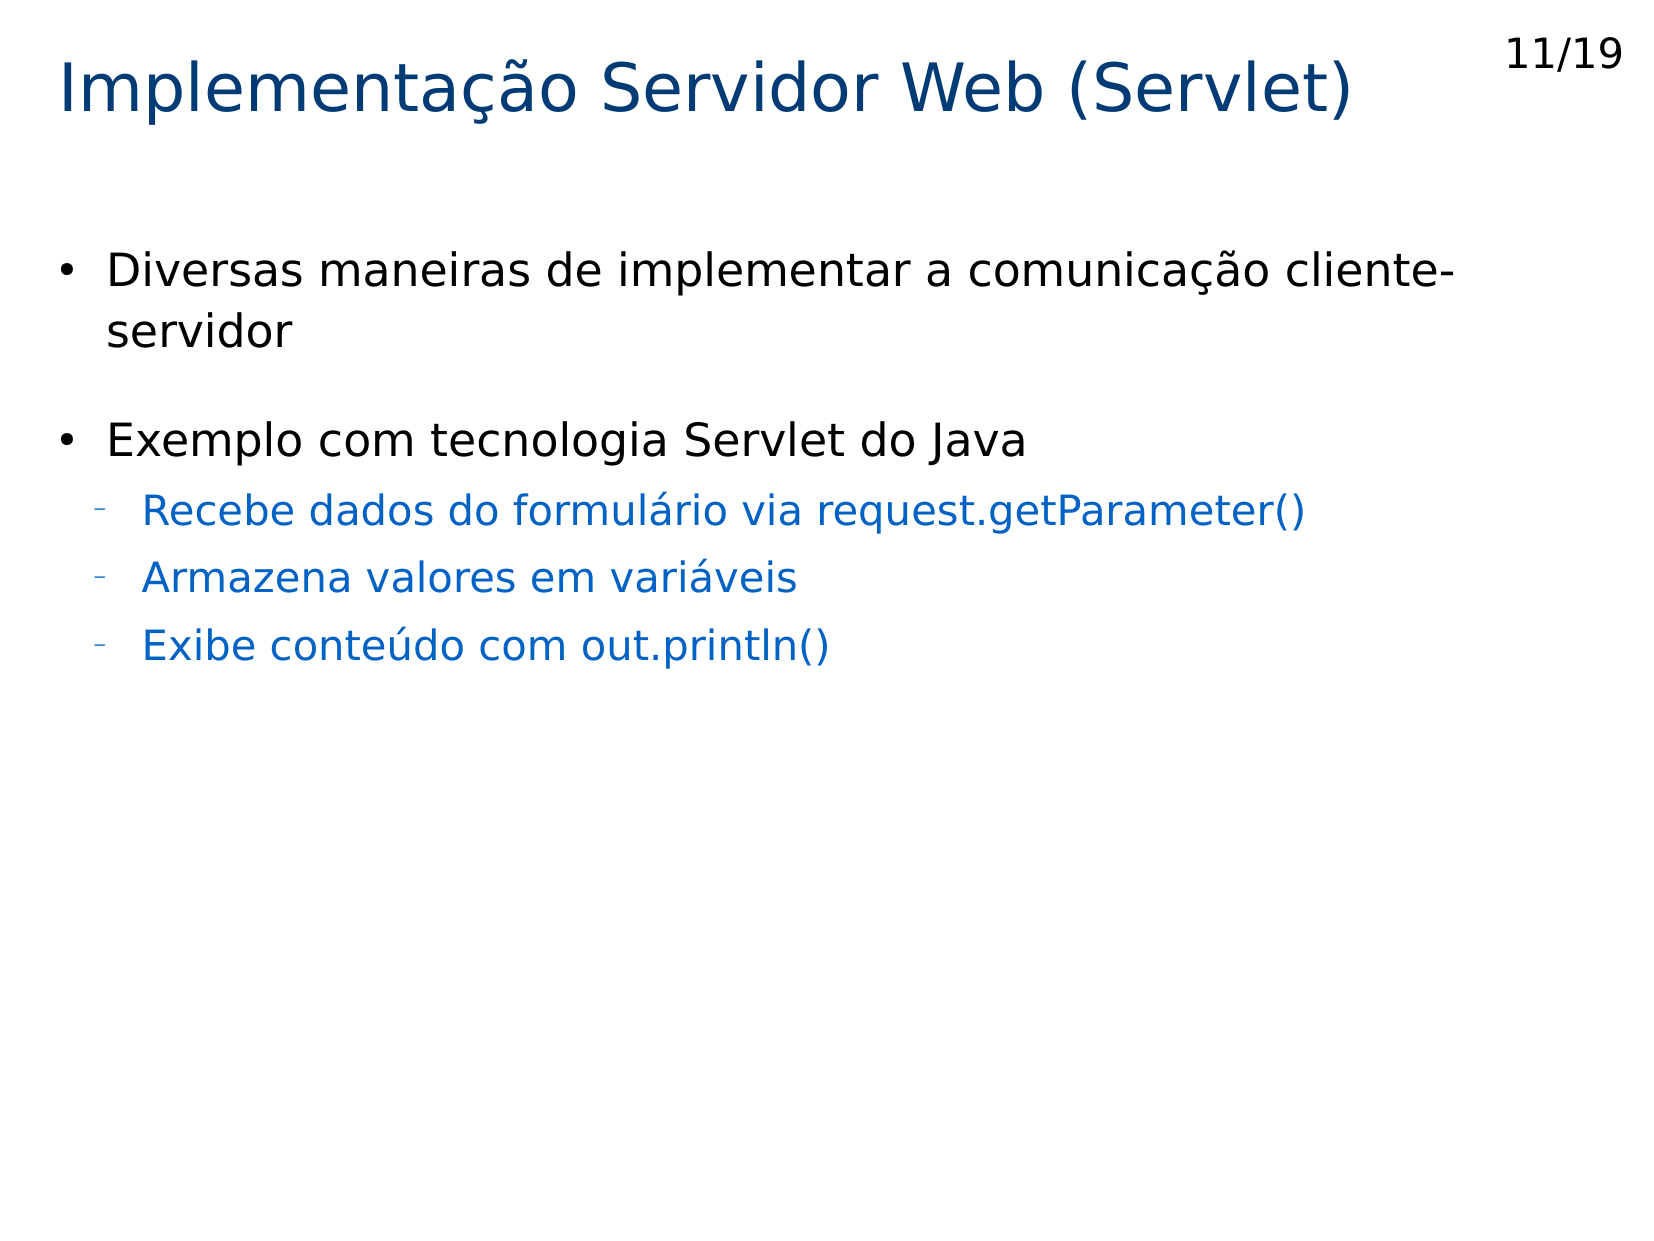

# Implementação Servidor Web (Servlet)
11
Diversas maneiras de implementar a comunicação cliente-servidor
Exemplo com tecnologia Servlet do Java
Recebe dados do formulário via request.getParameter()
Armazena valores em variáveis
Exibe conteúdo com out.println()